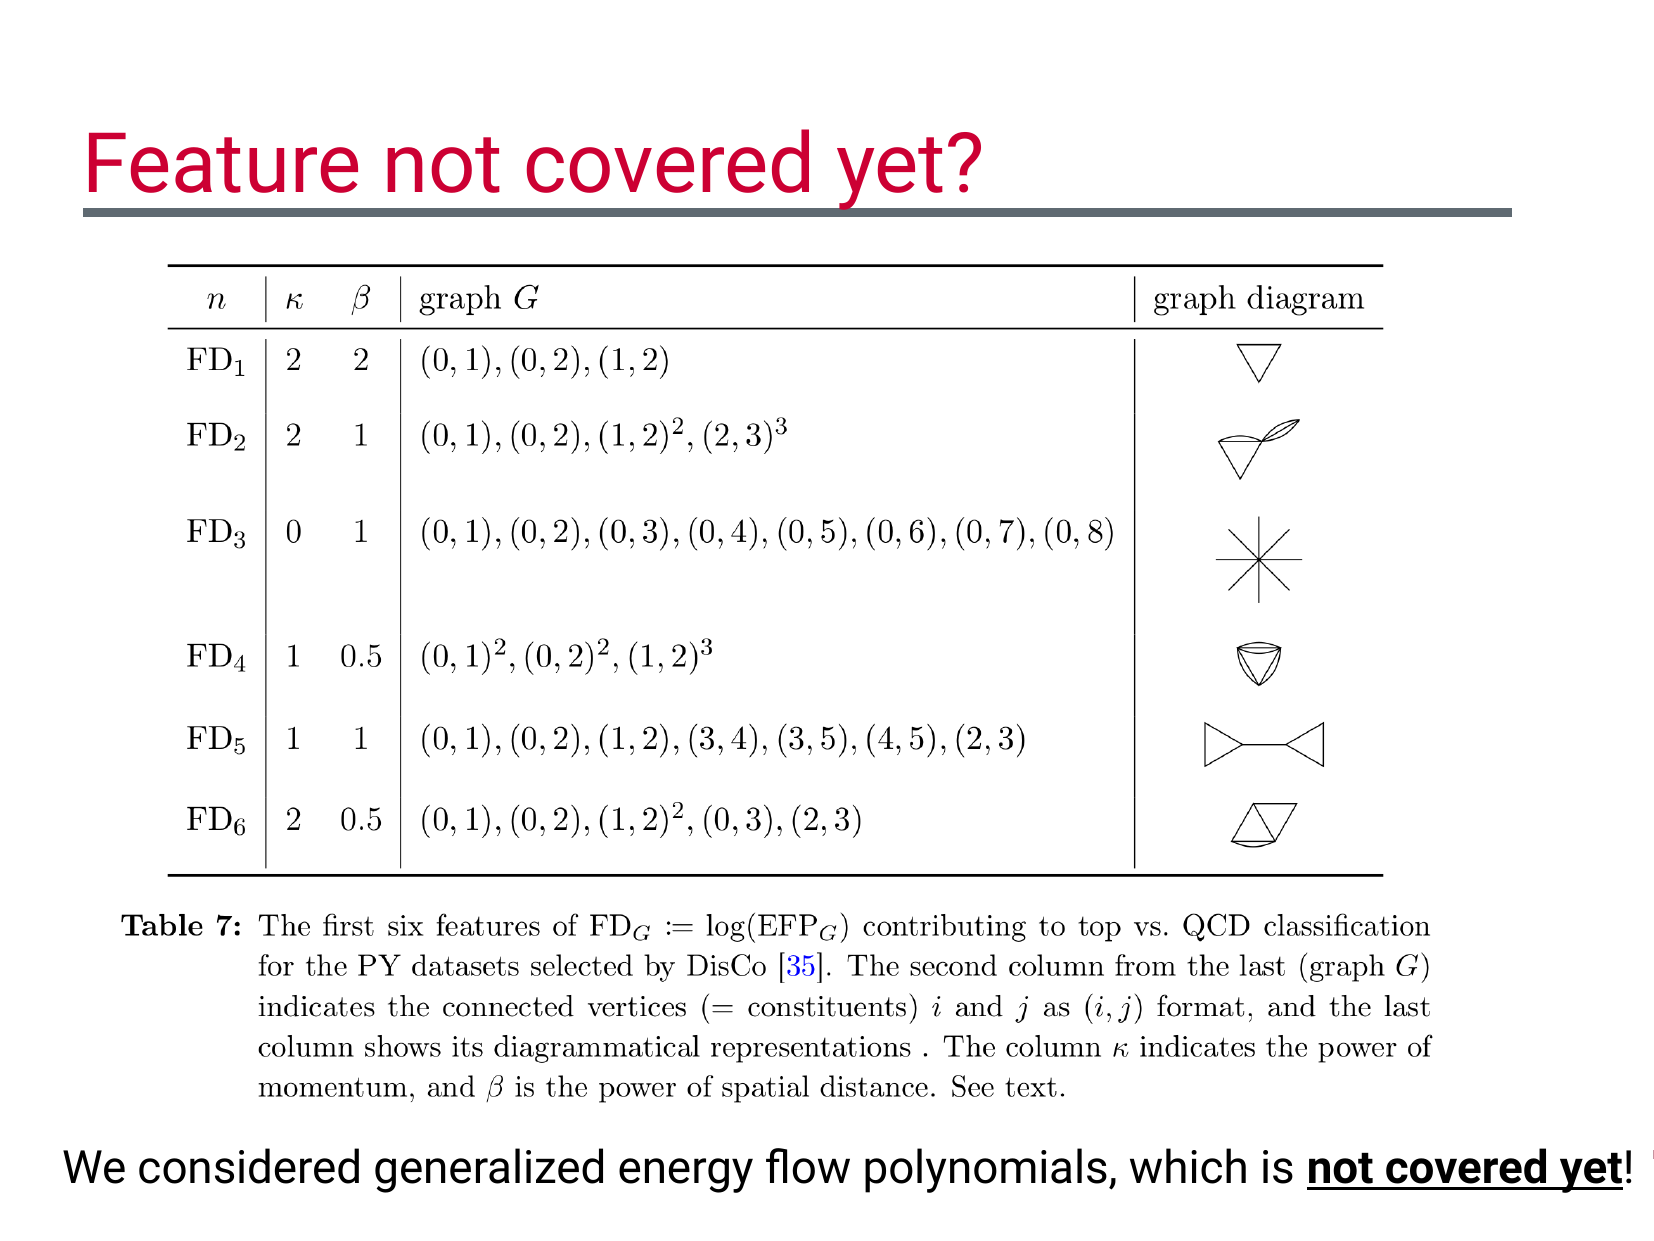

# Feature not covered yet?
We considered generalized energy flow polynomials, which is not covered yet!
21